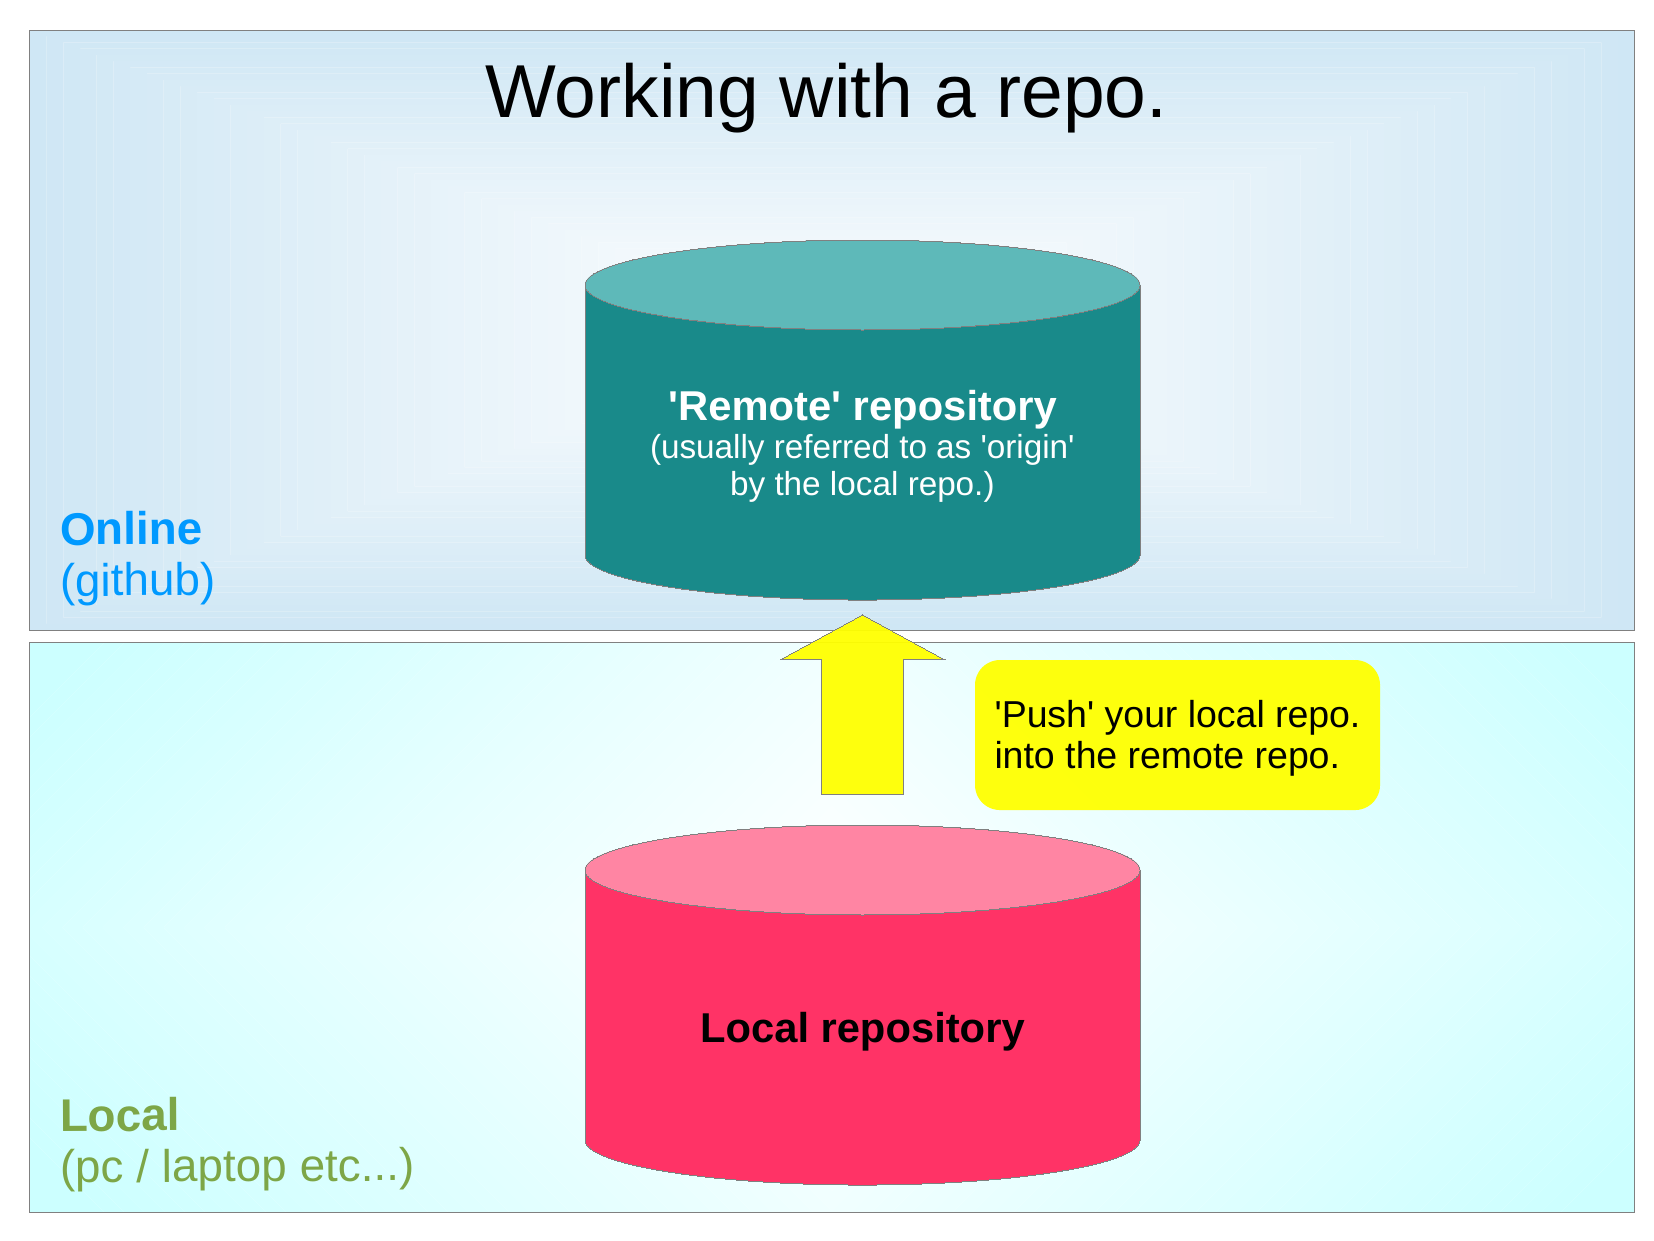

# Working with a repo.
'Remote' repository
(usually referred to as 'origin'
by the local repo.)
Online
(github)
'Push' your local repo.
into the remote repo.
Local repository
Local
(pc / laptop etc...)